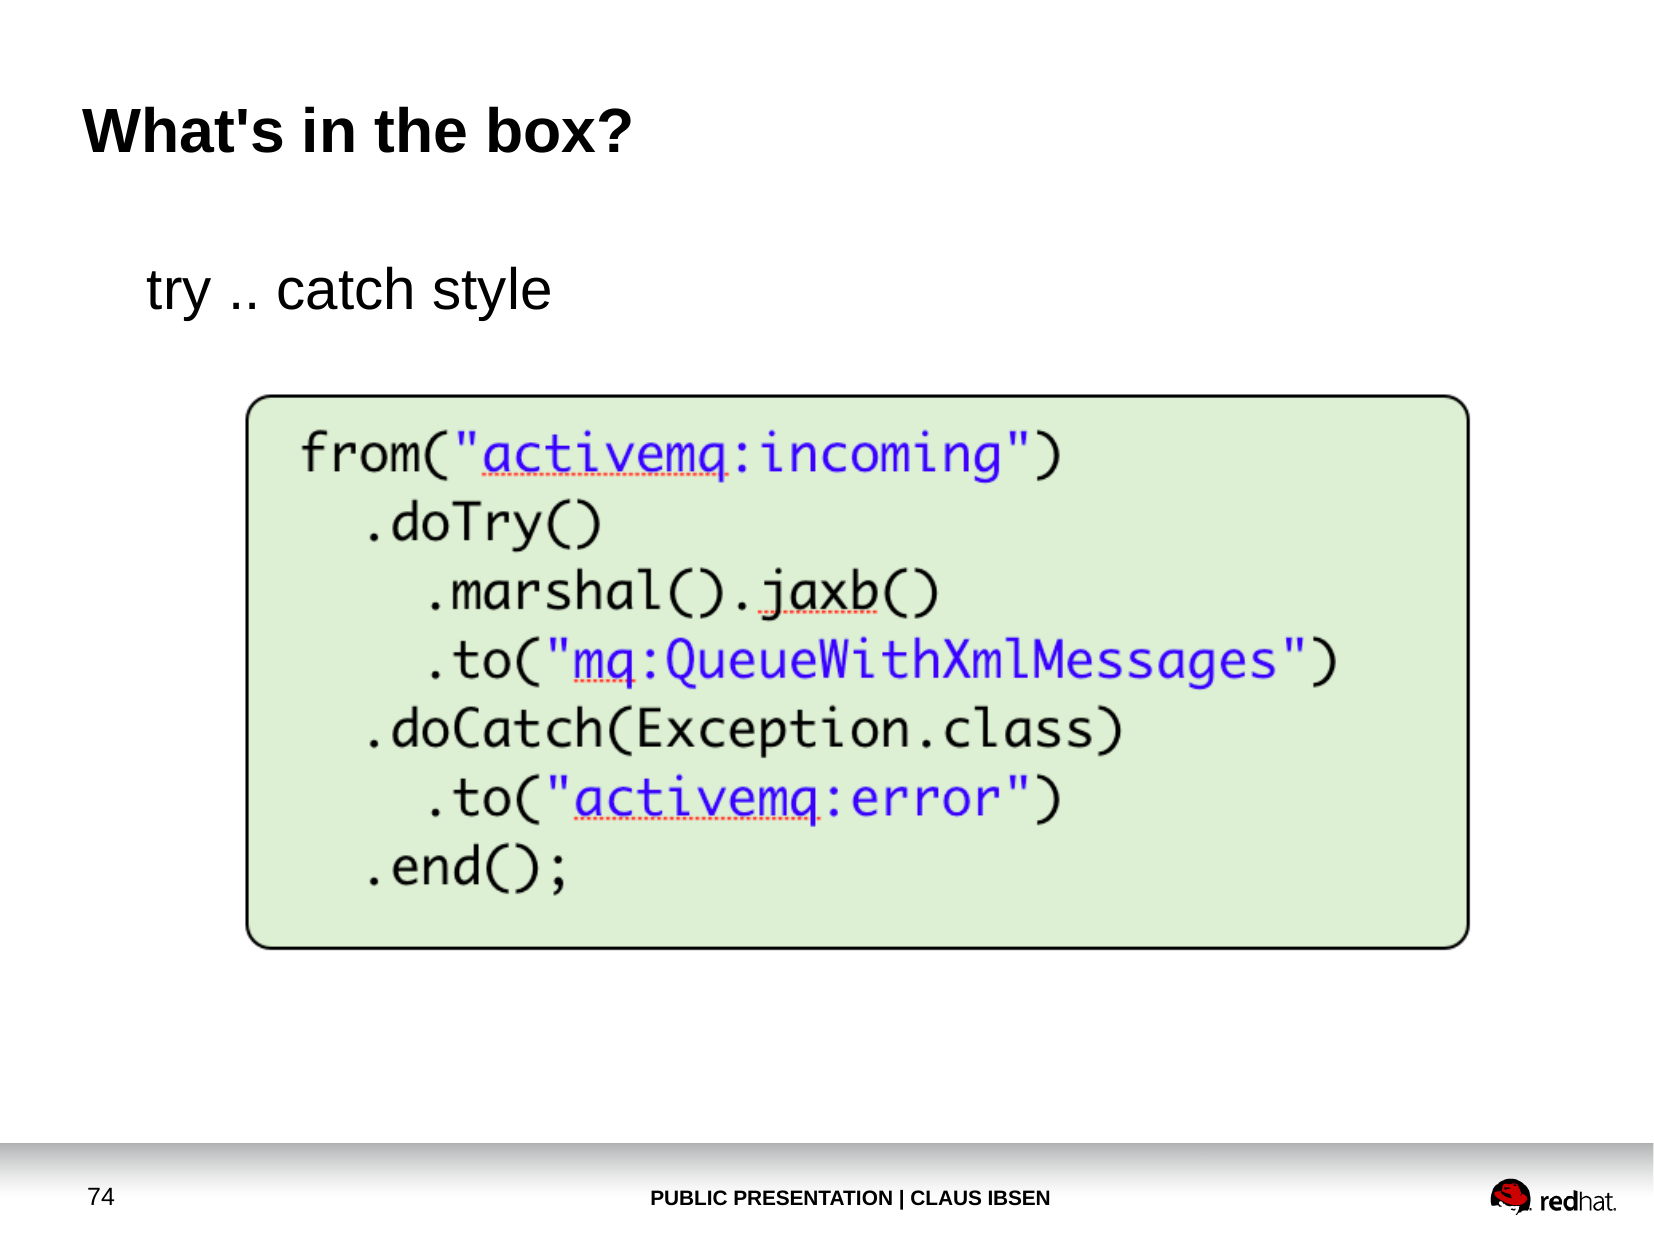

# What's in the box?
try .. catch style